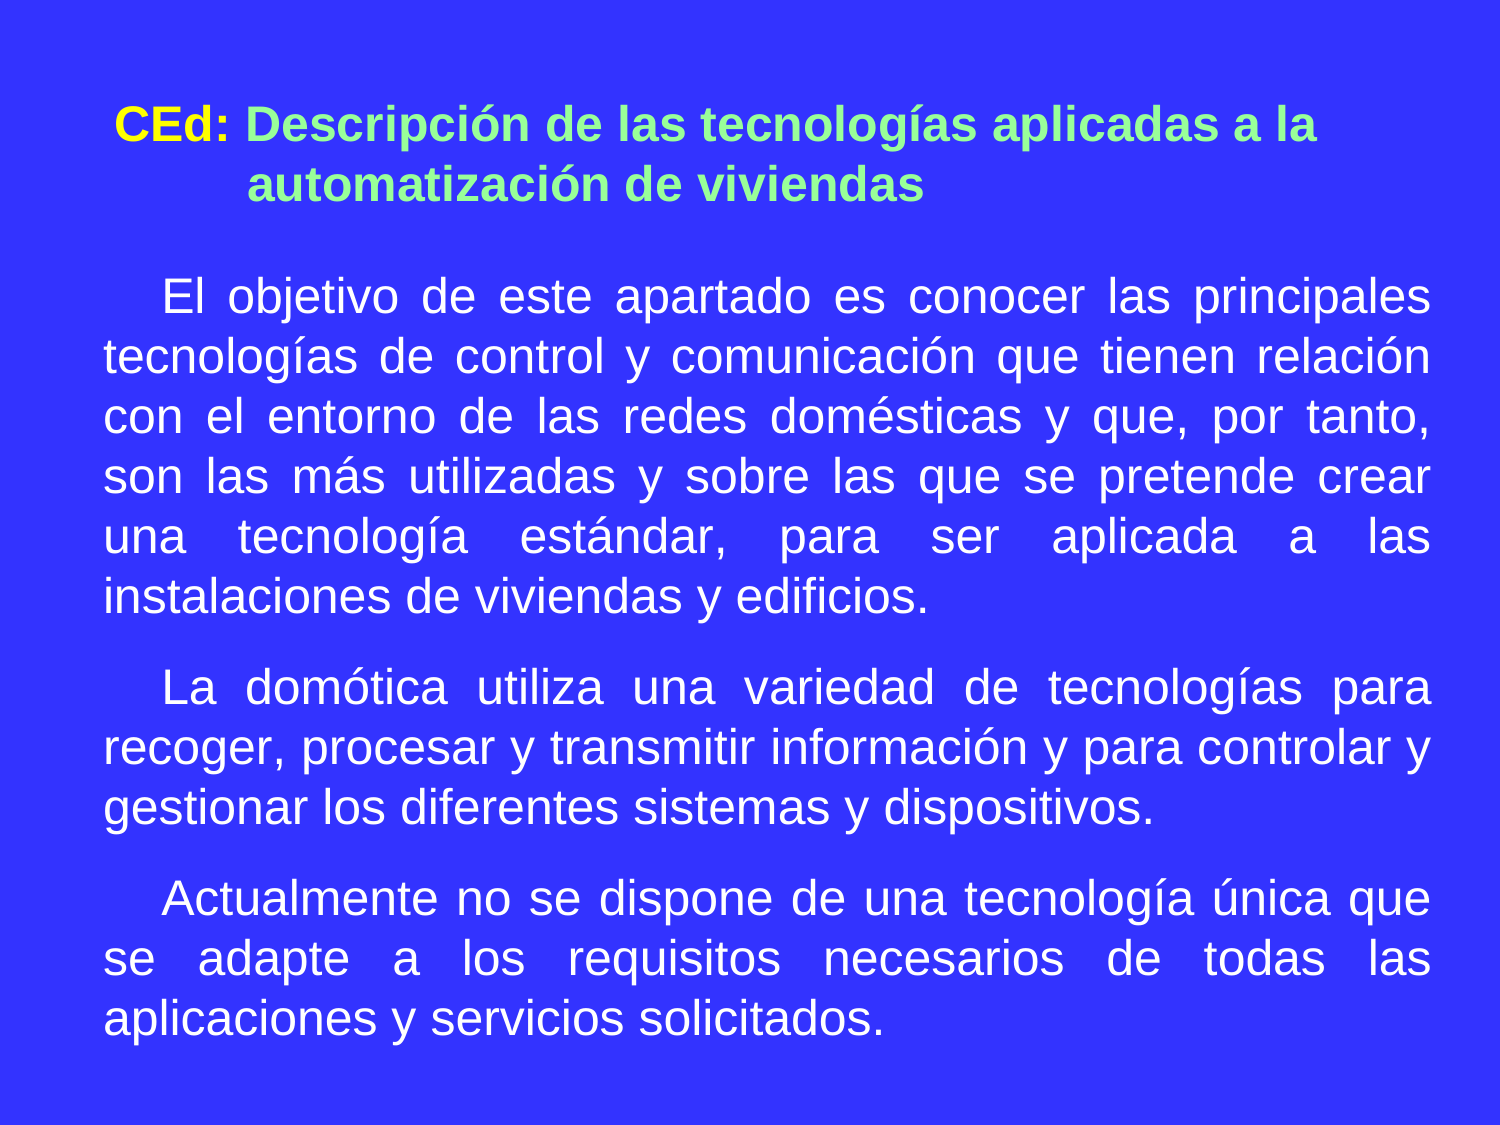

CEd: Descripción de las tecnologías aplicadas a la
	automatización de viviendas
	El objetivo de este apartado es conocer las principales tecnologías de control y comunicación que tienen relación con el entorno de las redes domésticas y que, por tanto, son las más utilizadas y sobre las que se pretende crear una tecnología estándar, para ser aplicada a las instalaciones de viviendas y edificios.
	La domótica utiliza una variedad de tecnologías para recoger, procesar y transmitir información y para controlar y gestionar los diferentes sistemas y dispositivos.
	Actualmente no se dispone de una tecnología única que se adapte a los requisitos necesarios de todas las aplicaciones y servicios solicitados.